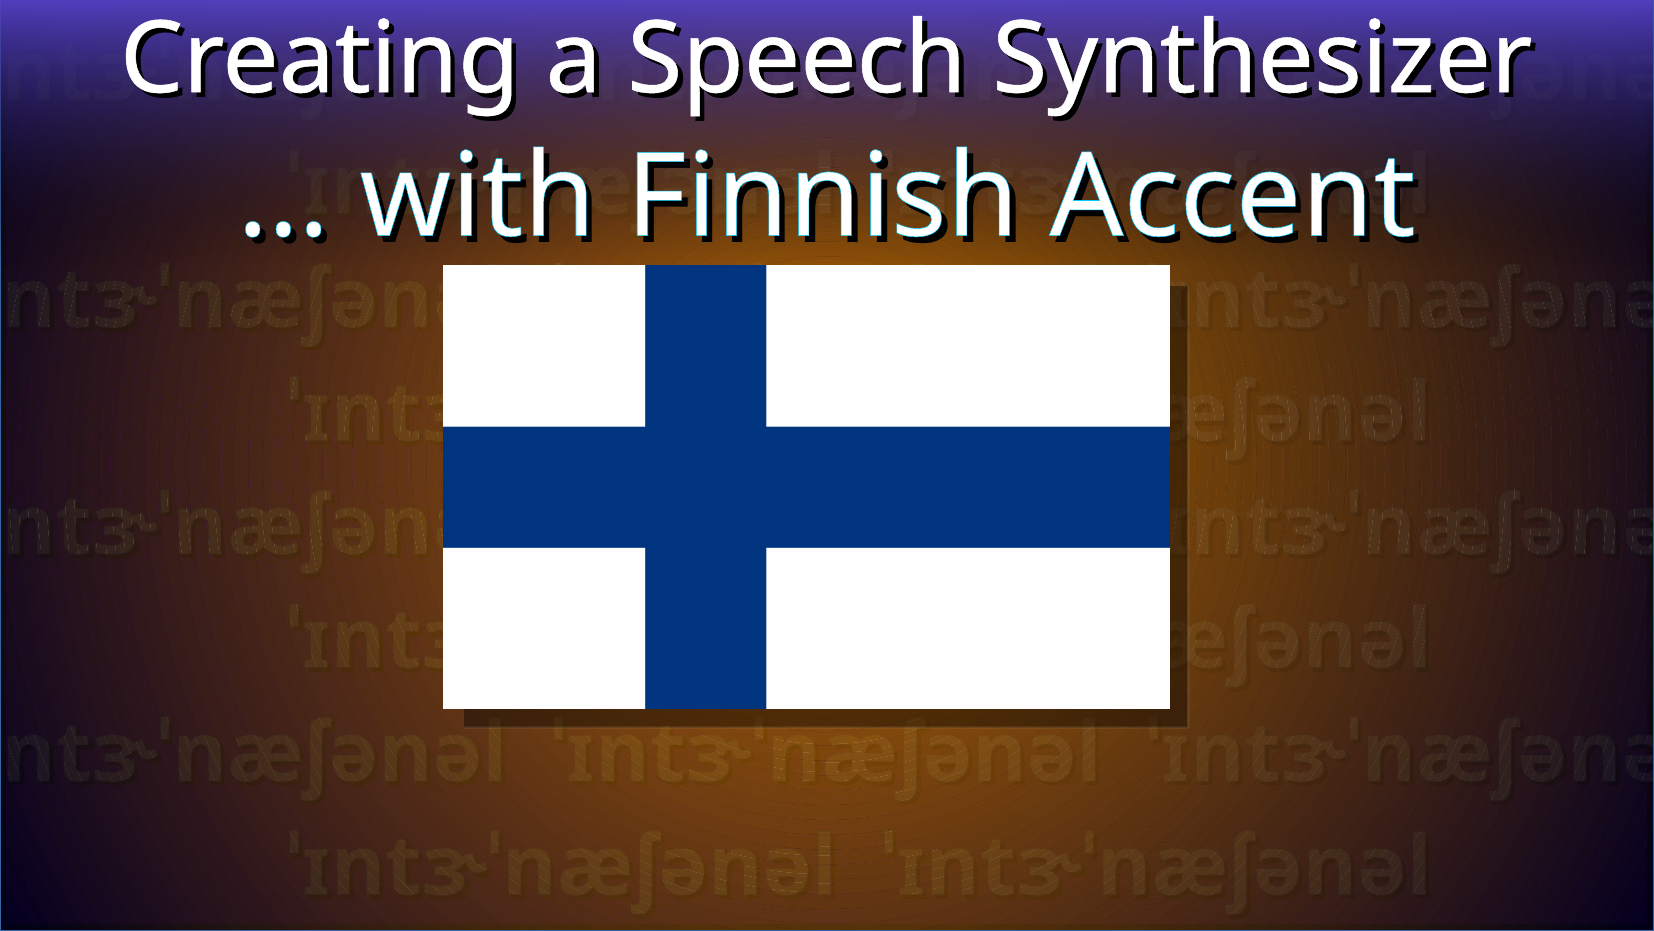

# Creating a Speech Synthesizer … with Finnish Accent